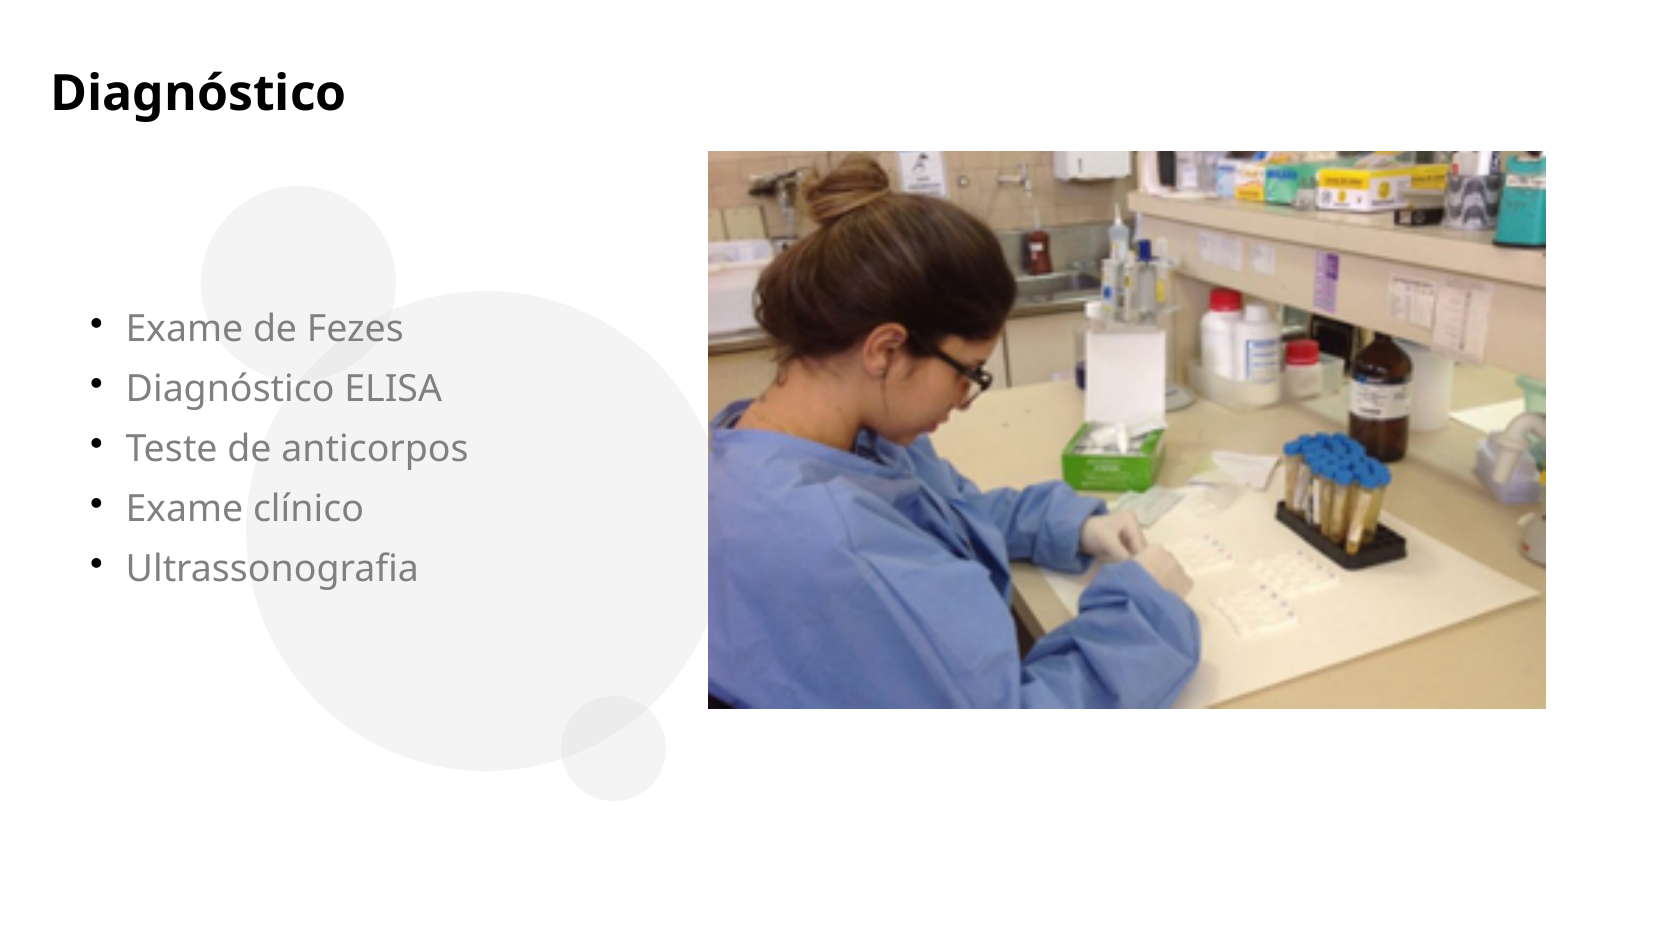

Diagnóstico
Exame de Fezes
Diagnóstico ELISA
Teste de anticorpos
Exame clínico
Ultrassonografia